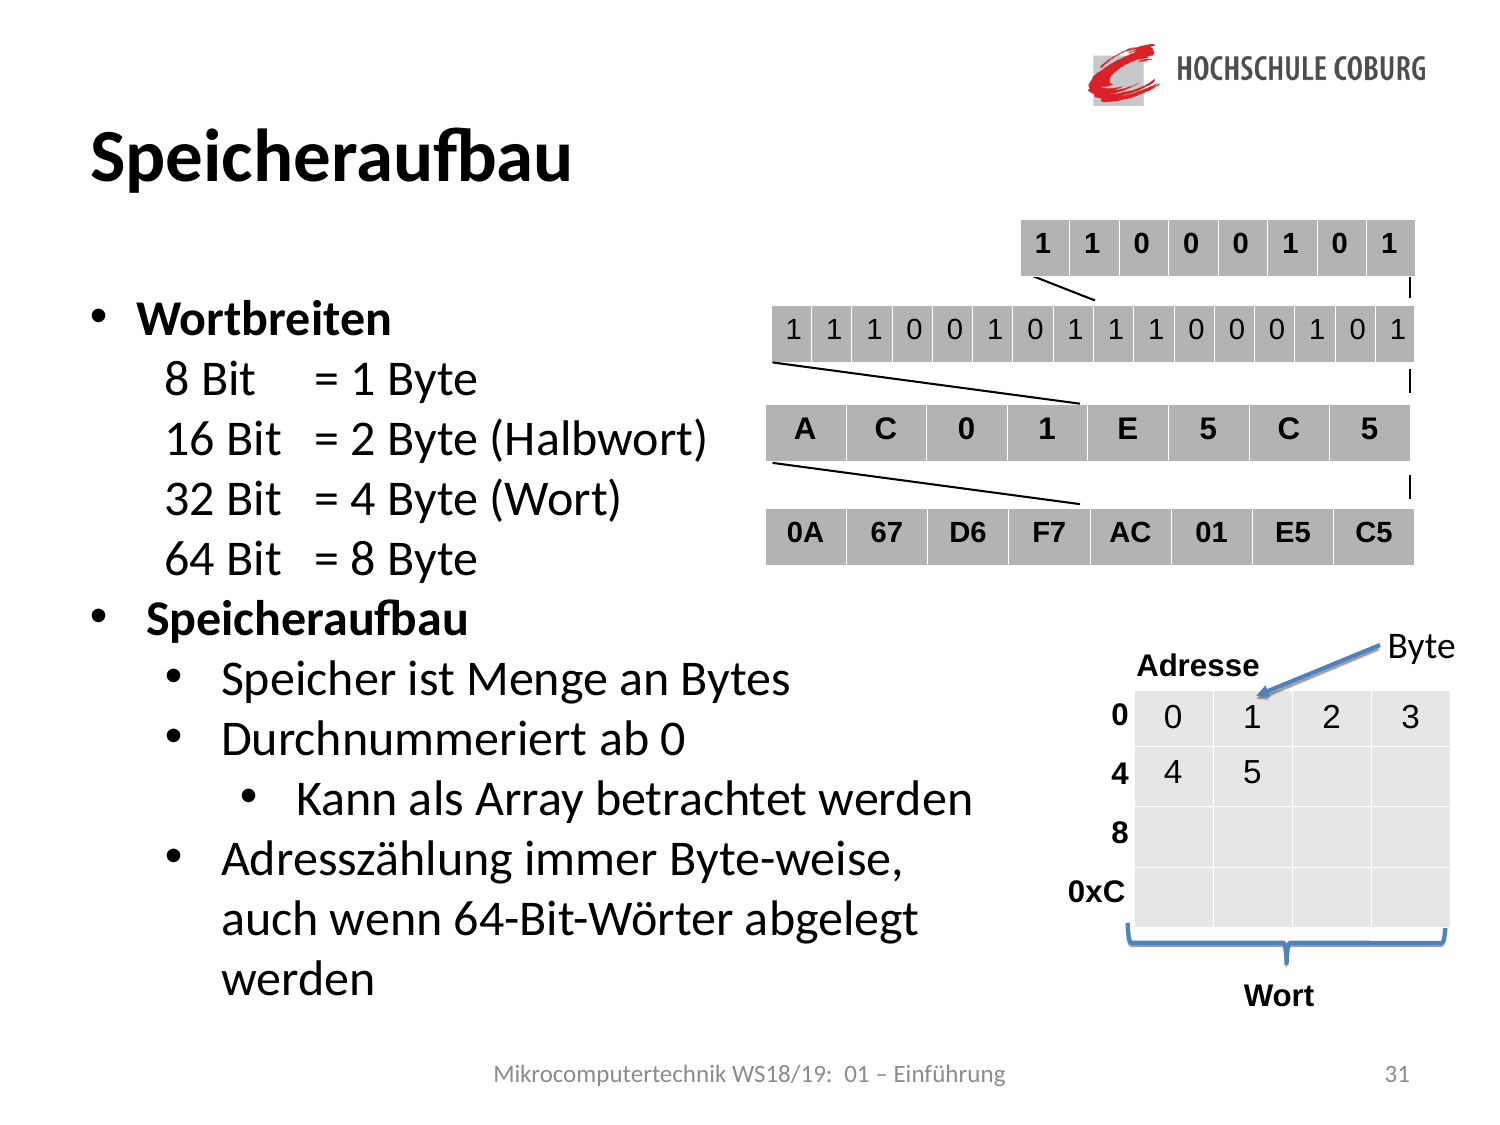

# Speicheraufbau
| 1 | 1 | 0 | 0 | 0 | 1 | 0 | 1 |
| --- | --- | --- | --- | --- | --- | --- | --- |
Wortbreiten
8 Bit 	= 1 Byte
16 Bit 	= 2 Byte (Halbwort)
32 Bit 	= 4 Byte (Wort)
64 Bit 	= 8 Byte
Speicheraufbau
Speicher ist Menge an Bytes
Durchnummeriert ab 0
Kann als Array betrachtet werden
Adresszählung immer Byte-weise, auch wenn 64-Bit-Wörter abgelegt werden
| 1 | 1 | 1 | 0 | 0 | 1 | 0 | 1 | 1 | 1 | 0 | 0 | 0 | 1 | 0 | 1 |
| --- | --- | --- | --- | --- | --- | --- | --- | --- | --- | --- | --- | --- | --- | --- | --- |
| A | C | 0 | 1 | E | 5 | C | 5 |
| --- | --- | --- | --- | --- | --- | --- | --- |
| 0A | 67 | D6 | F7 | AC | 01 | E5 | C5 |
| --- | --- | --- | --- | --- | --- | --- | --- |
Byte
Adresse
0
| 0 | 1 | 2 | 3 |
| --- | --- | --- | --- |
| 4 | 5 | | |
| | | | |
| | | | |
4
8
Wort
0xC
Wort
MCT01: Einführung
31